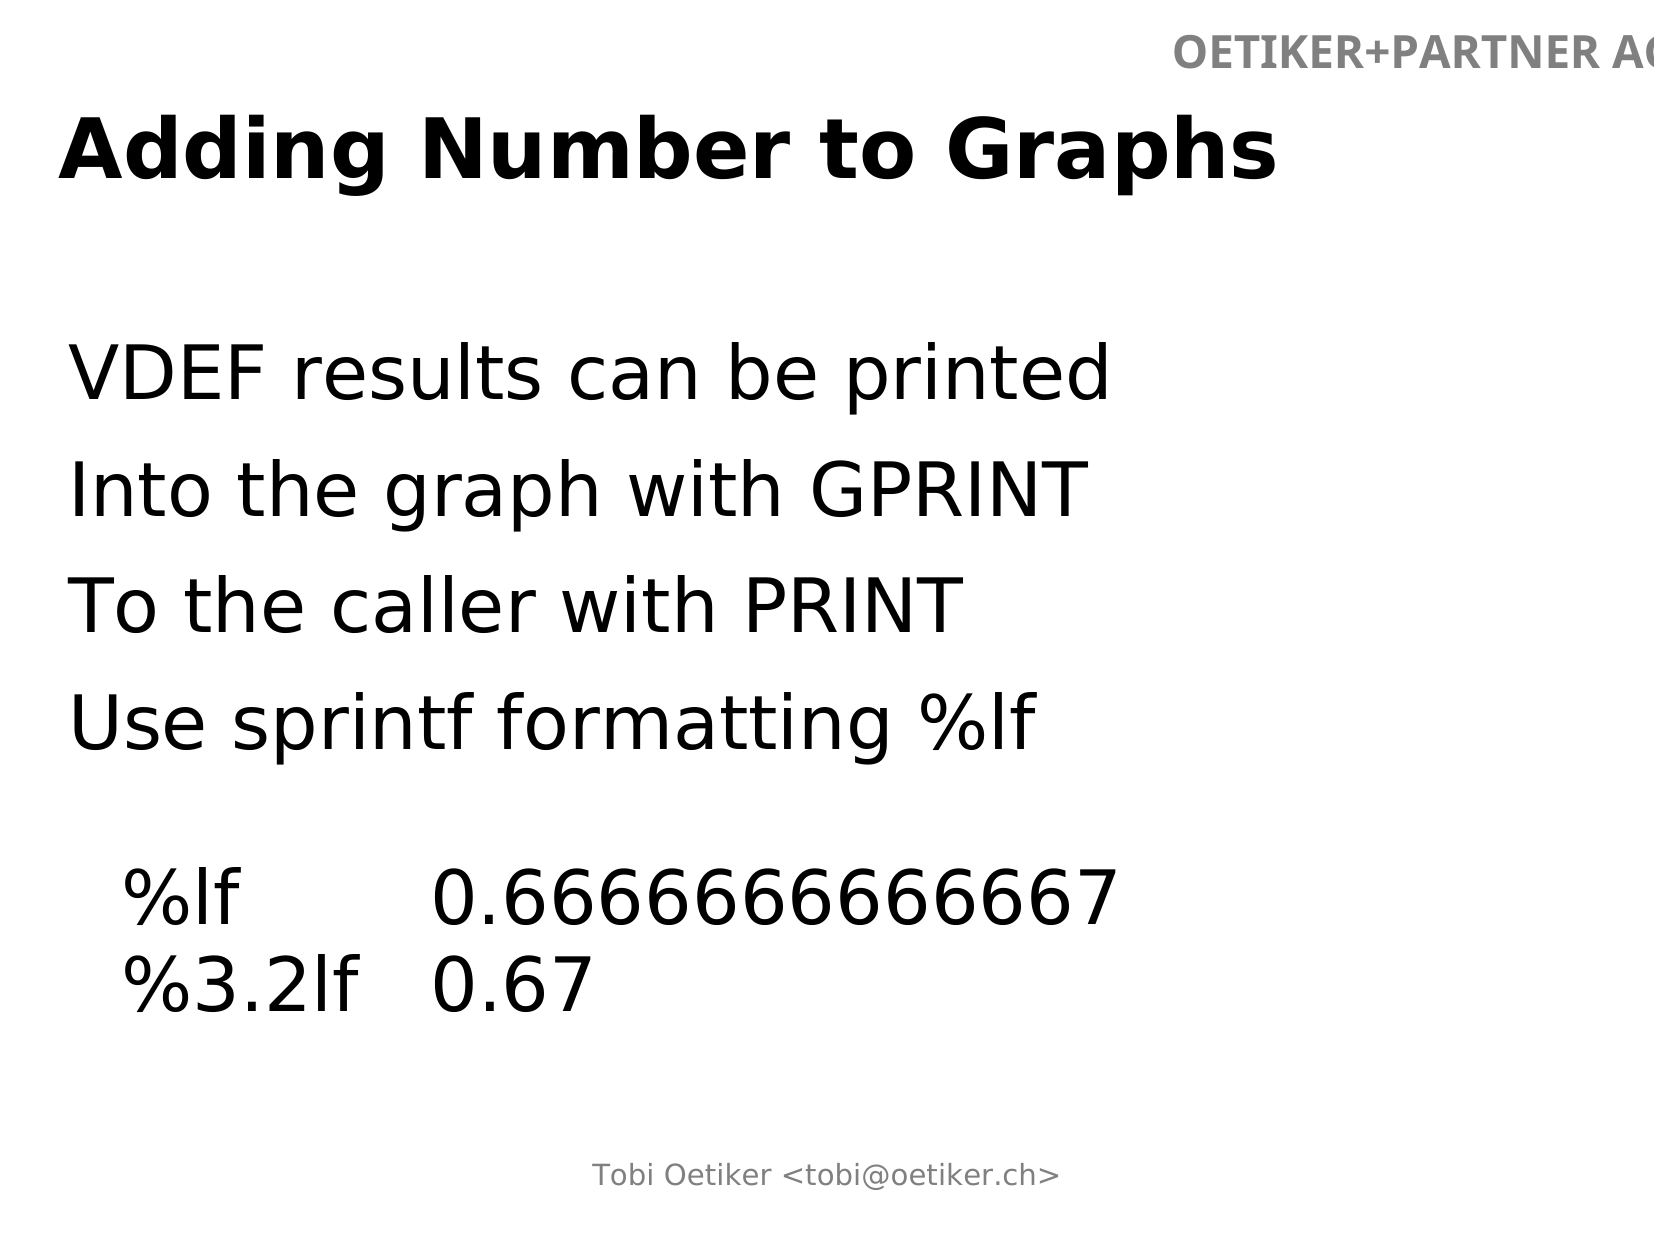

# Adding Number to Graphs
VDEF results can be printed
Into the graph with GPRINT
To the caller with PRINT
Use sprintf formatting %lf
%lf 0.6666666666667
%3.2lf 0.67